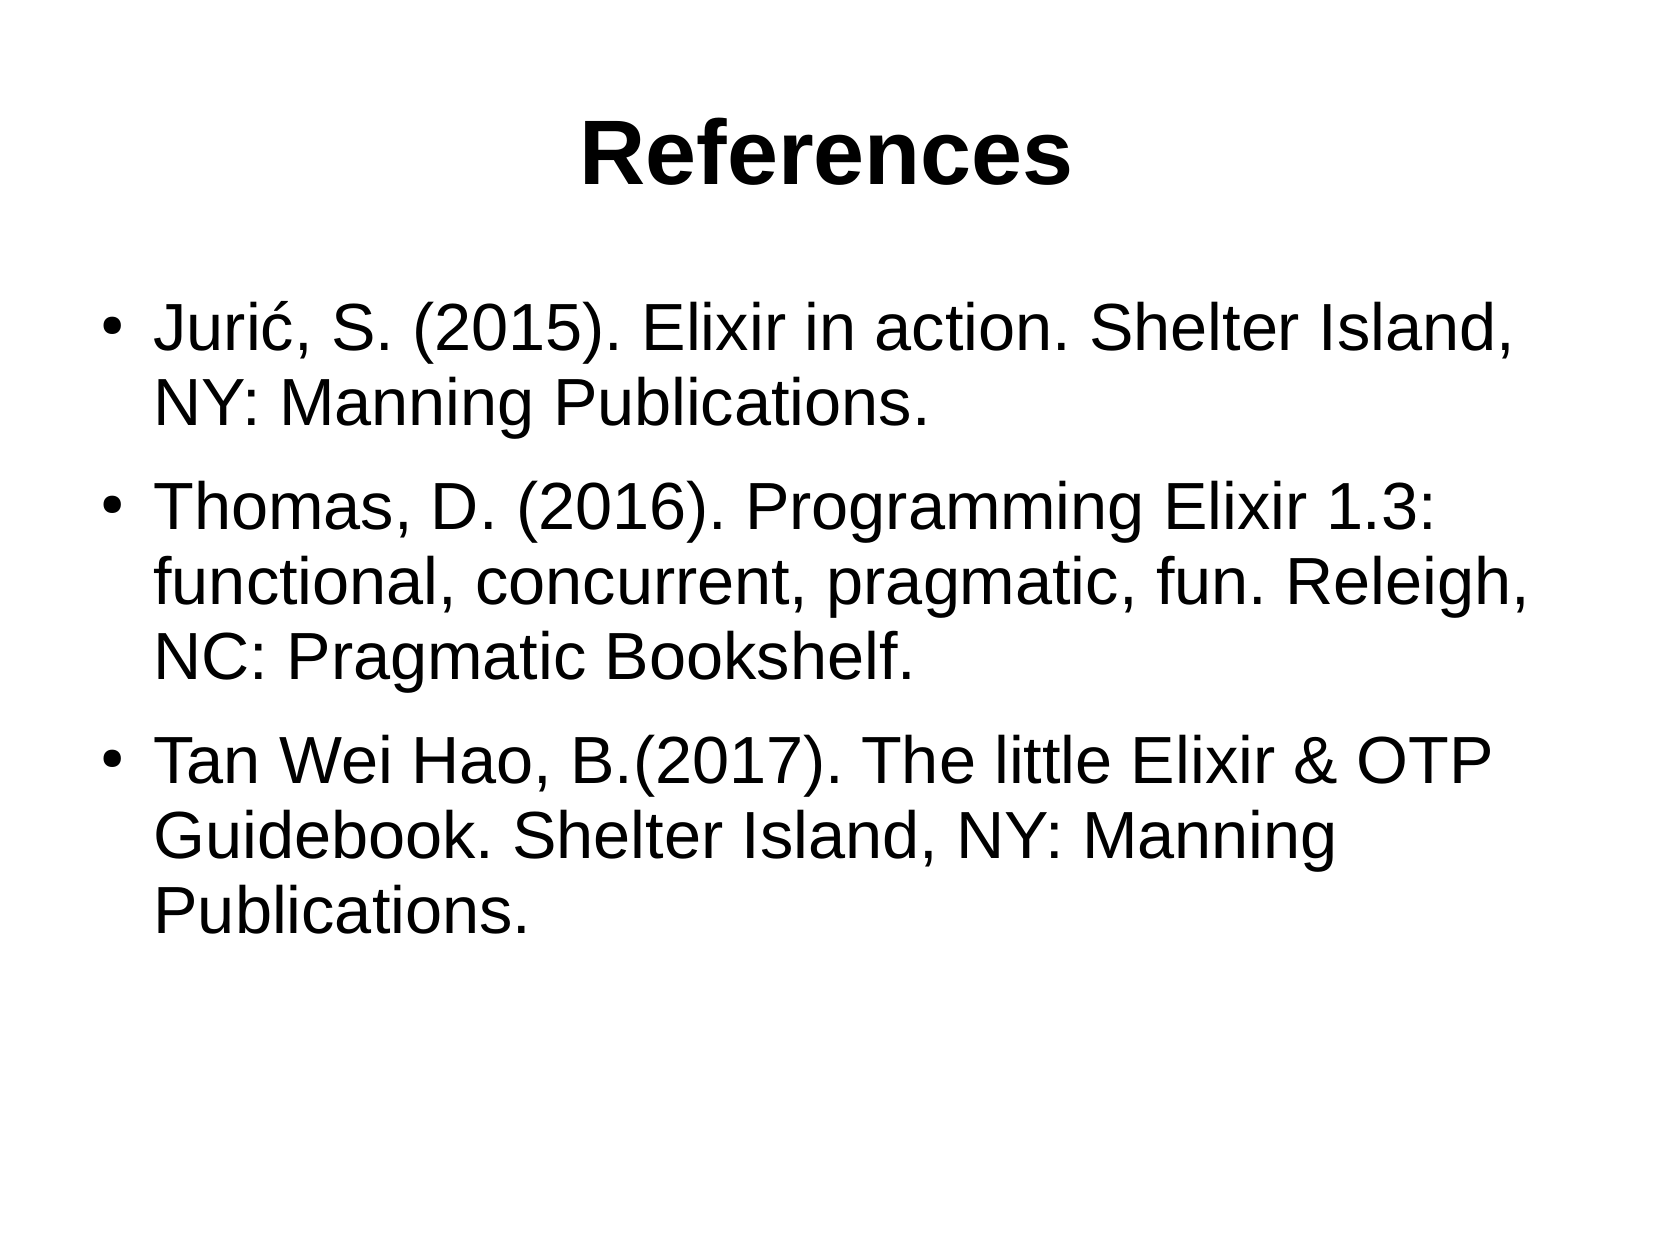

# References
Jurić, S. (2015). Elixir in action. Shelter Island, NY: Manning Publications.
Thomas, D. (2016). Programming Elixir 1.3: functional, concurrent, pragmatic, fun. Releigh, NC: Pragmatic Bookshelf.
Tan Wei Hao, B.(2017). The little Elixir & OTP Guidebook. Shelter Island, NY: Manning Publications.